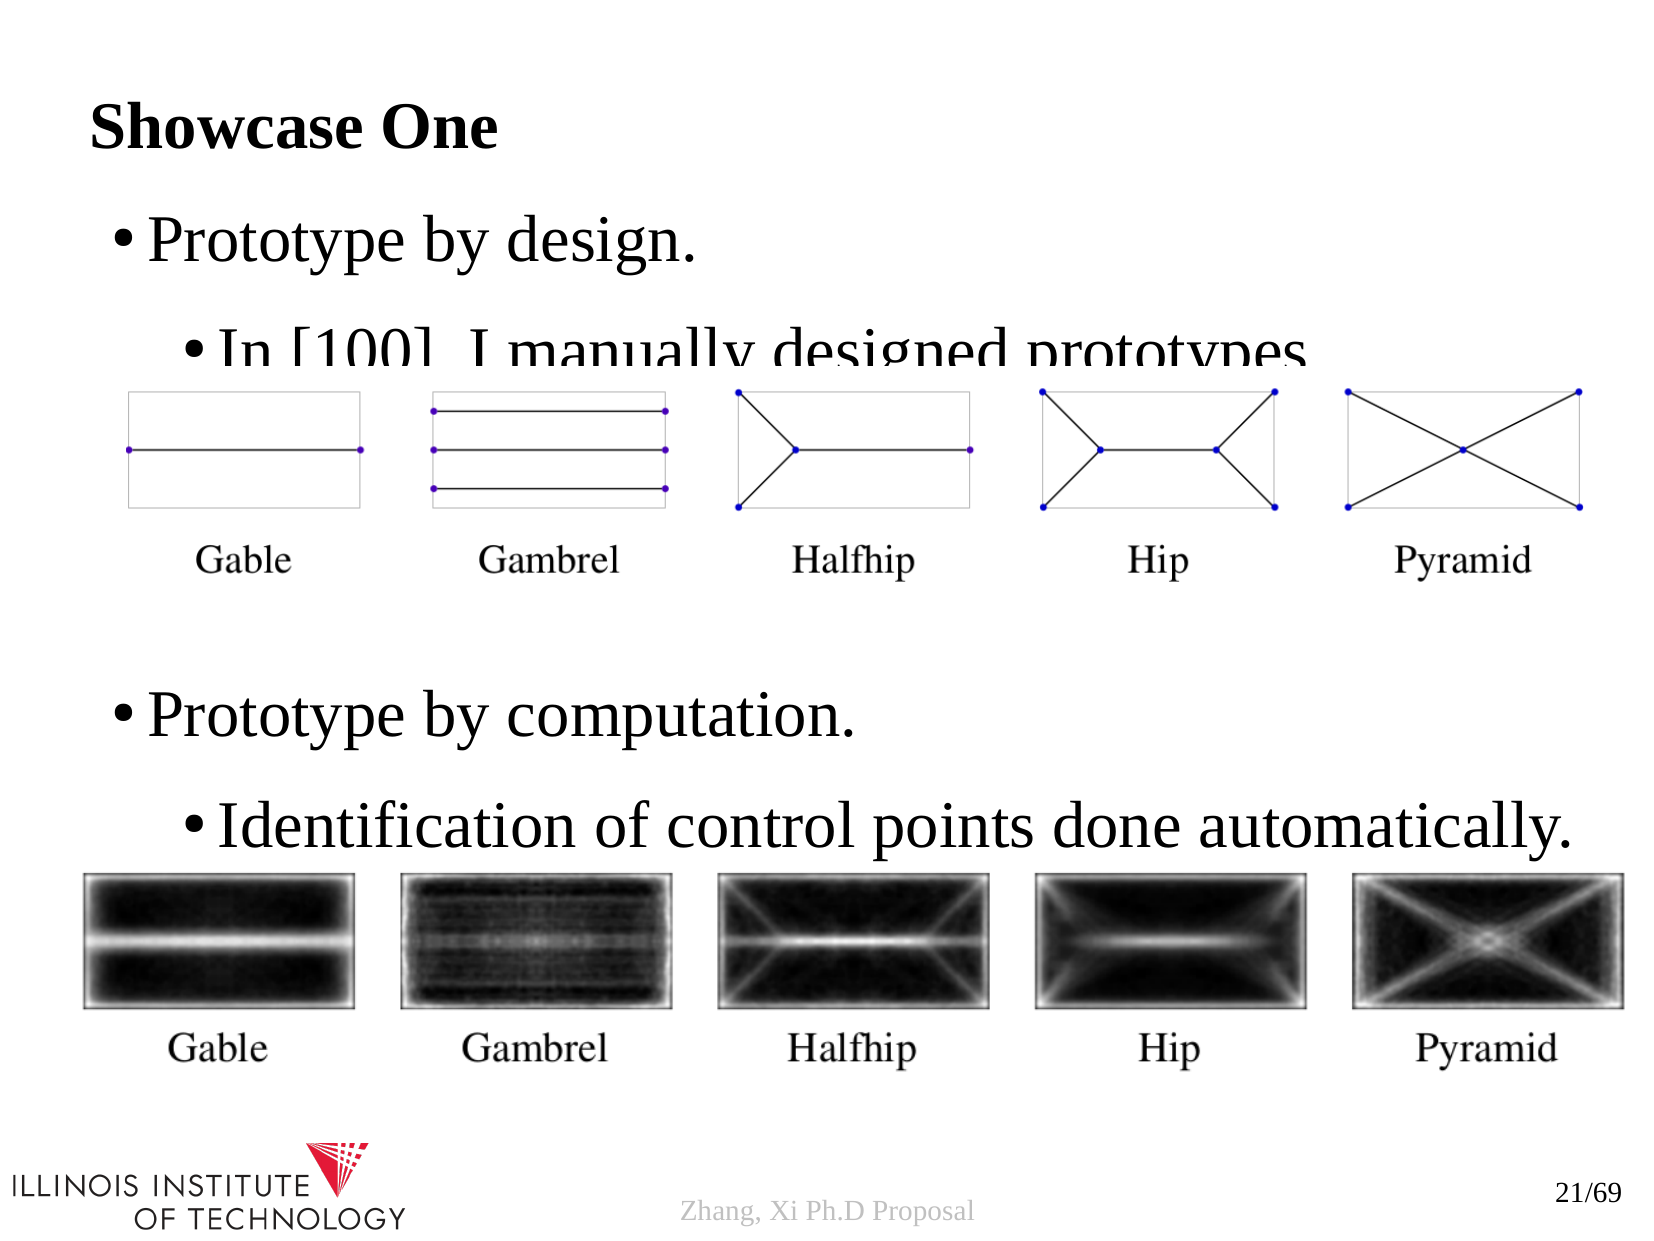

Showcase One
Prototype by design.
In [100], I manually designed prototypes.
Prototype by computation.
Identification of control points done automatically.
21
Zhang, Xi Ph.D Proposal